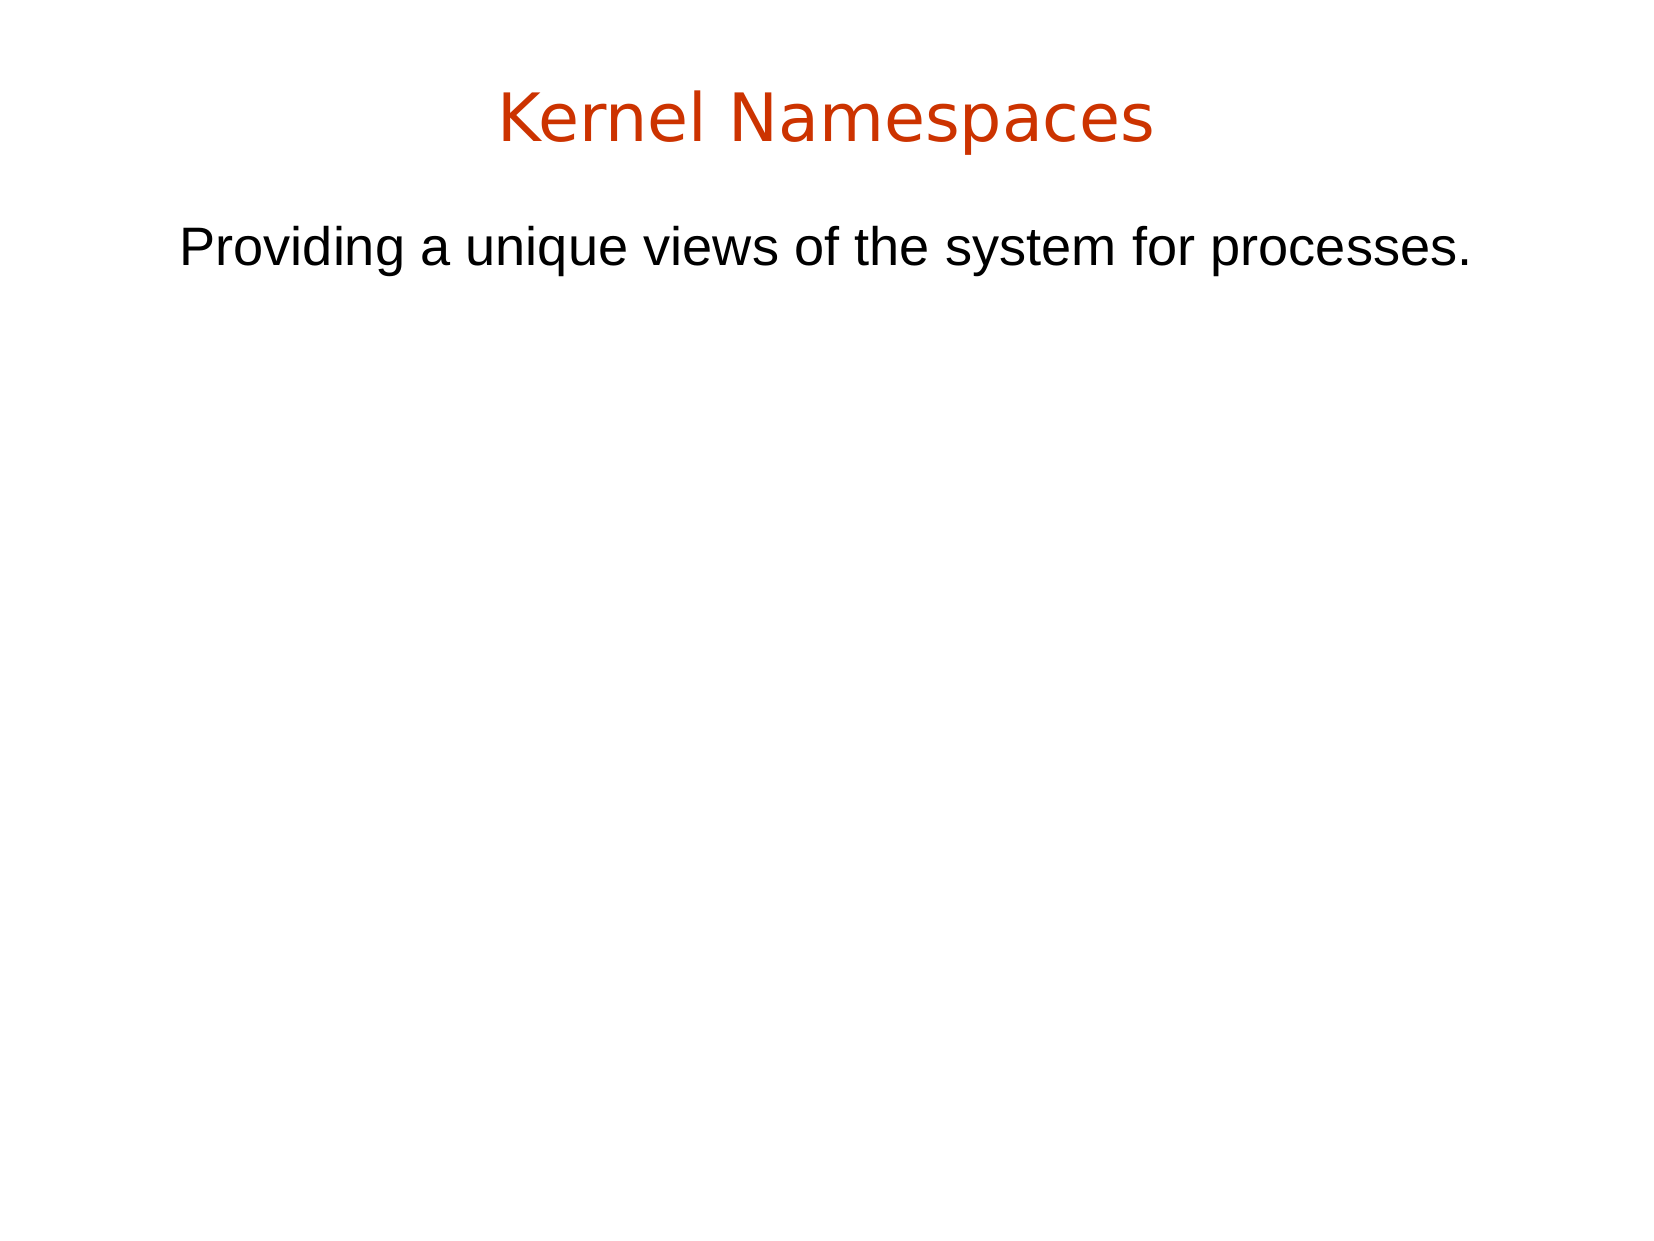

Kernel Namespaces
Providing a unique views of the system for processes.